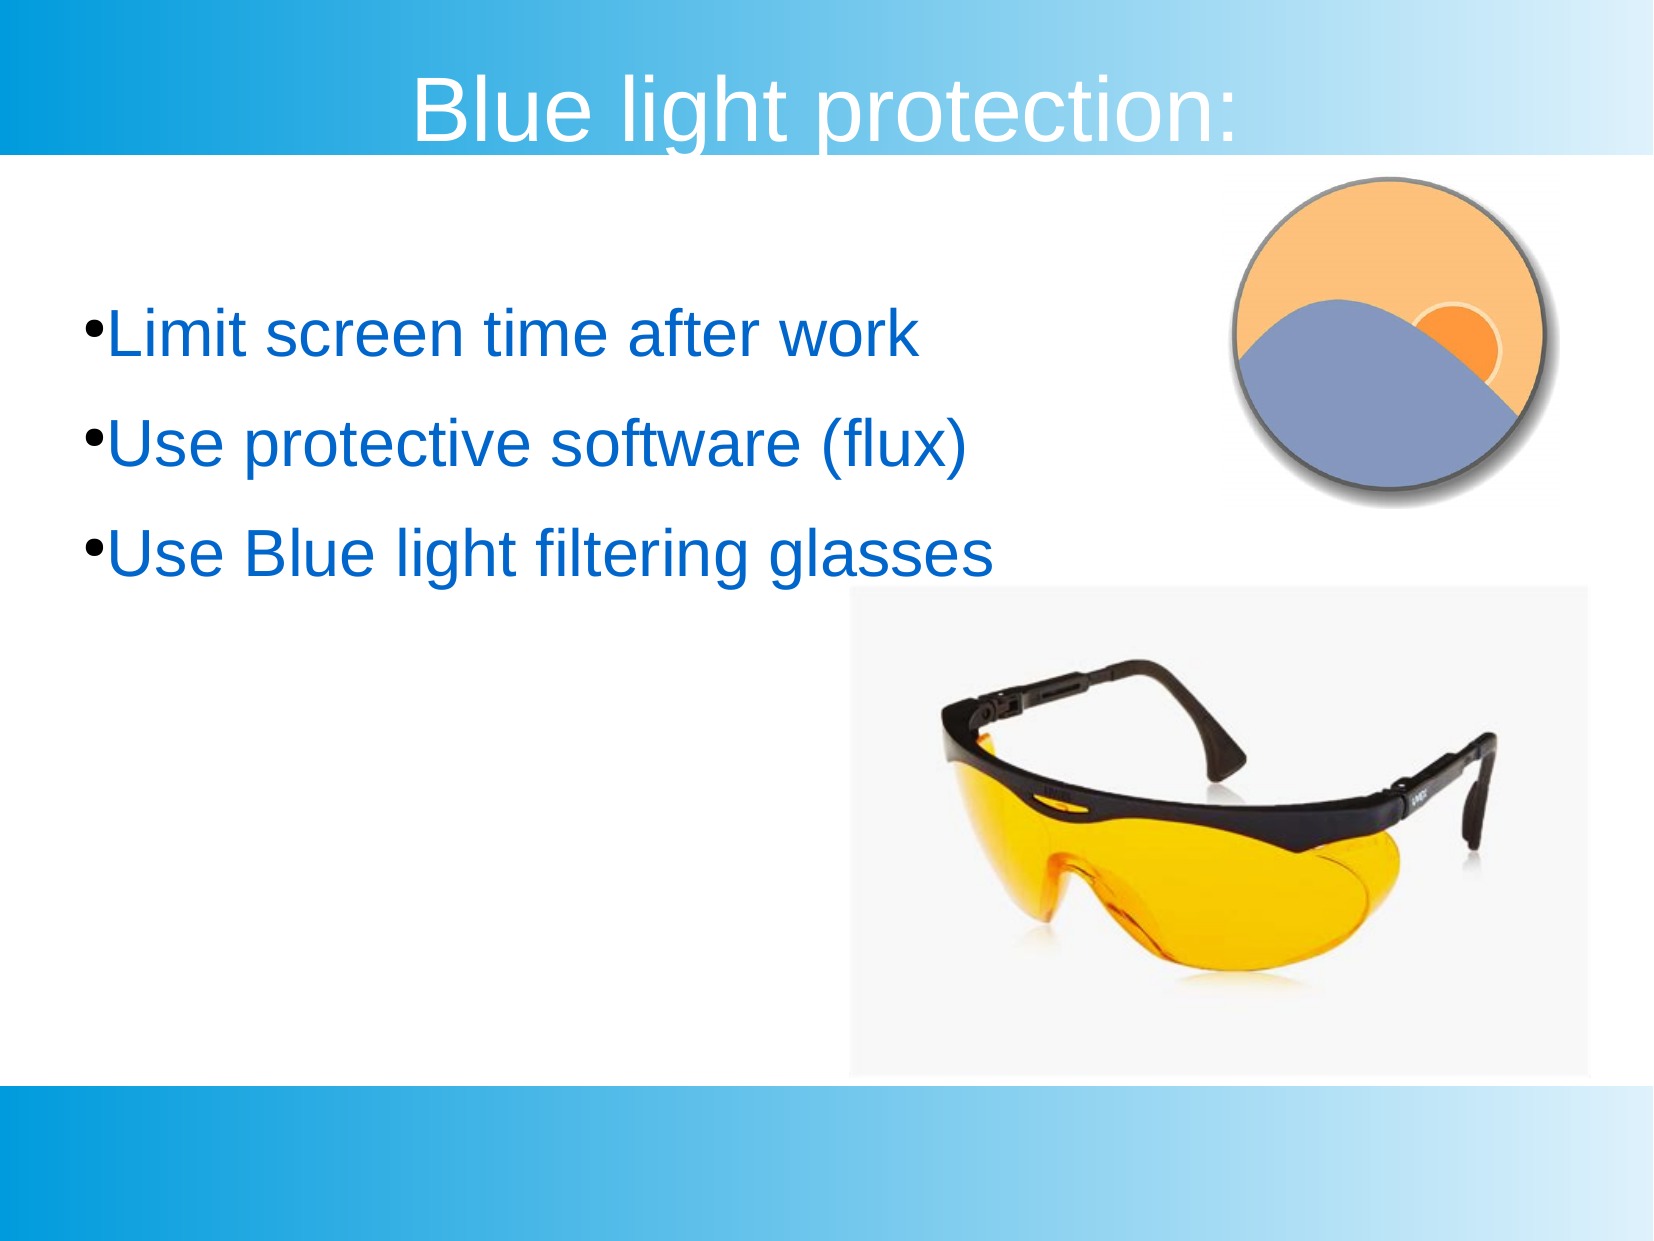

# Blue light protection:
Limit screen time after work
Use protective software (flux)
Use Blue light filtering glasses